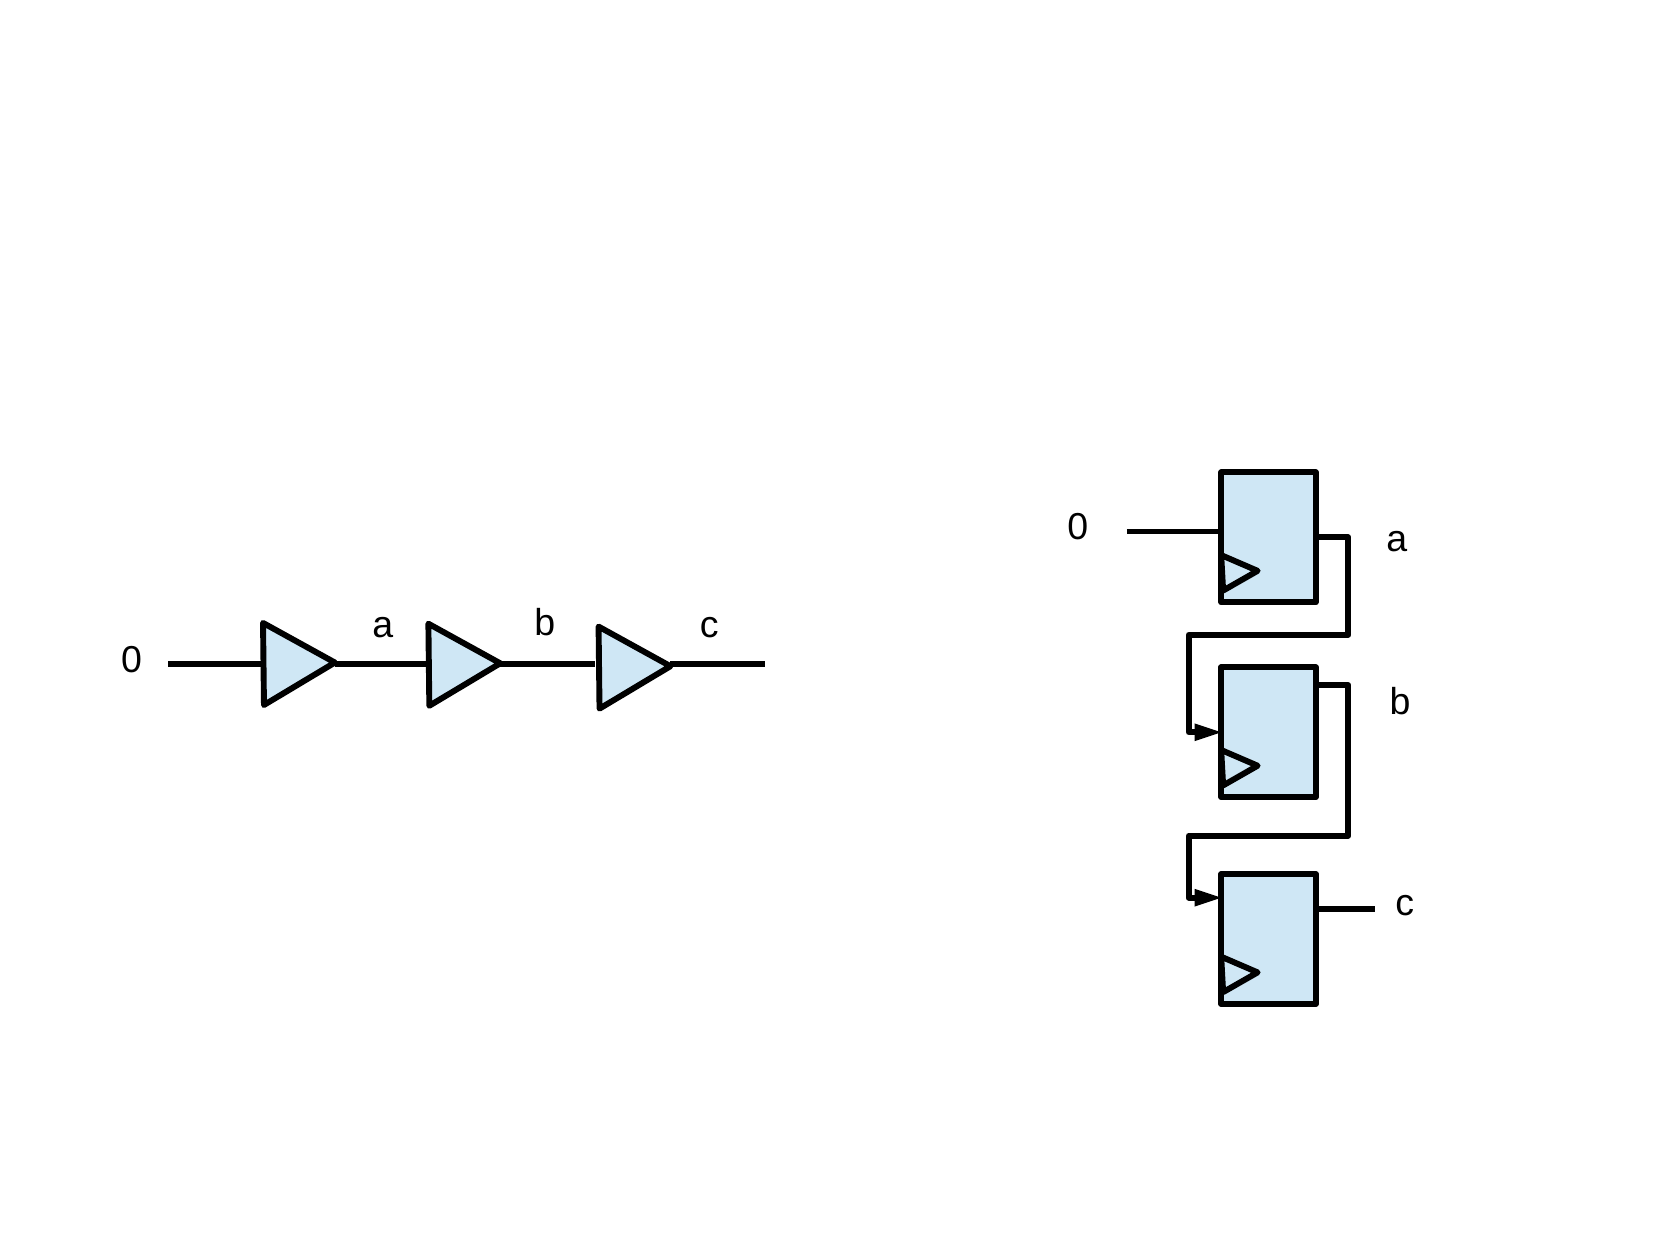

#
0
a
b
a
c
0
b
c